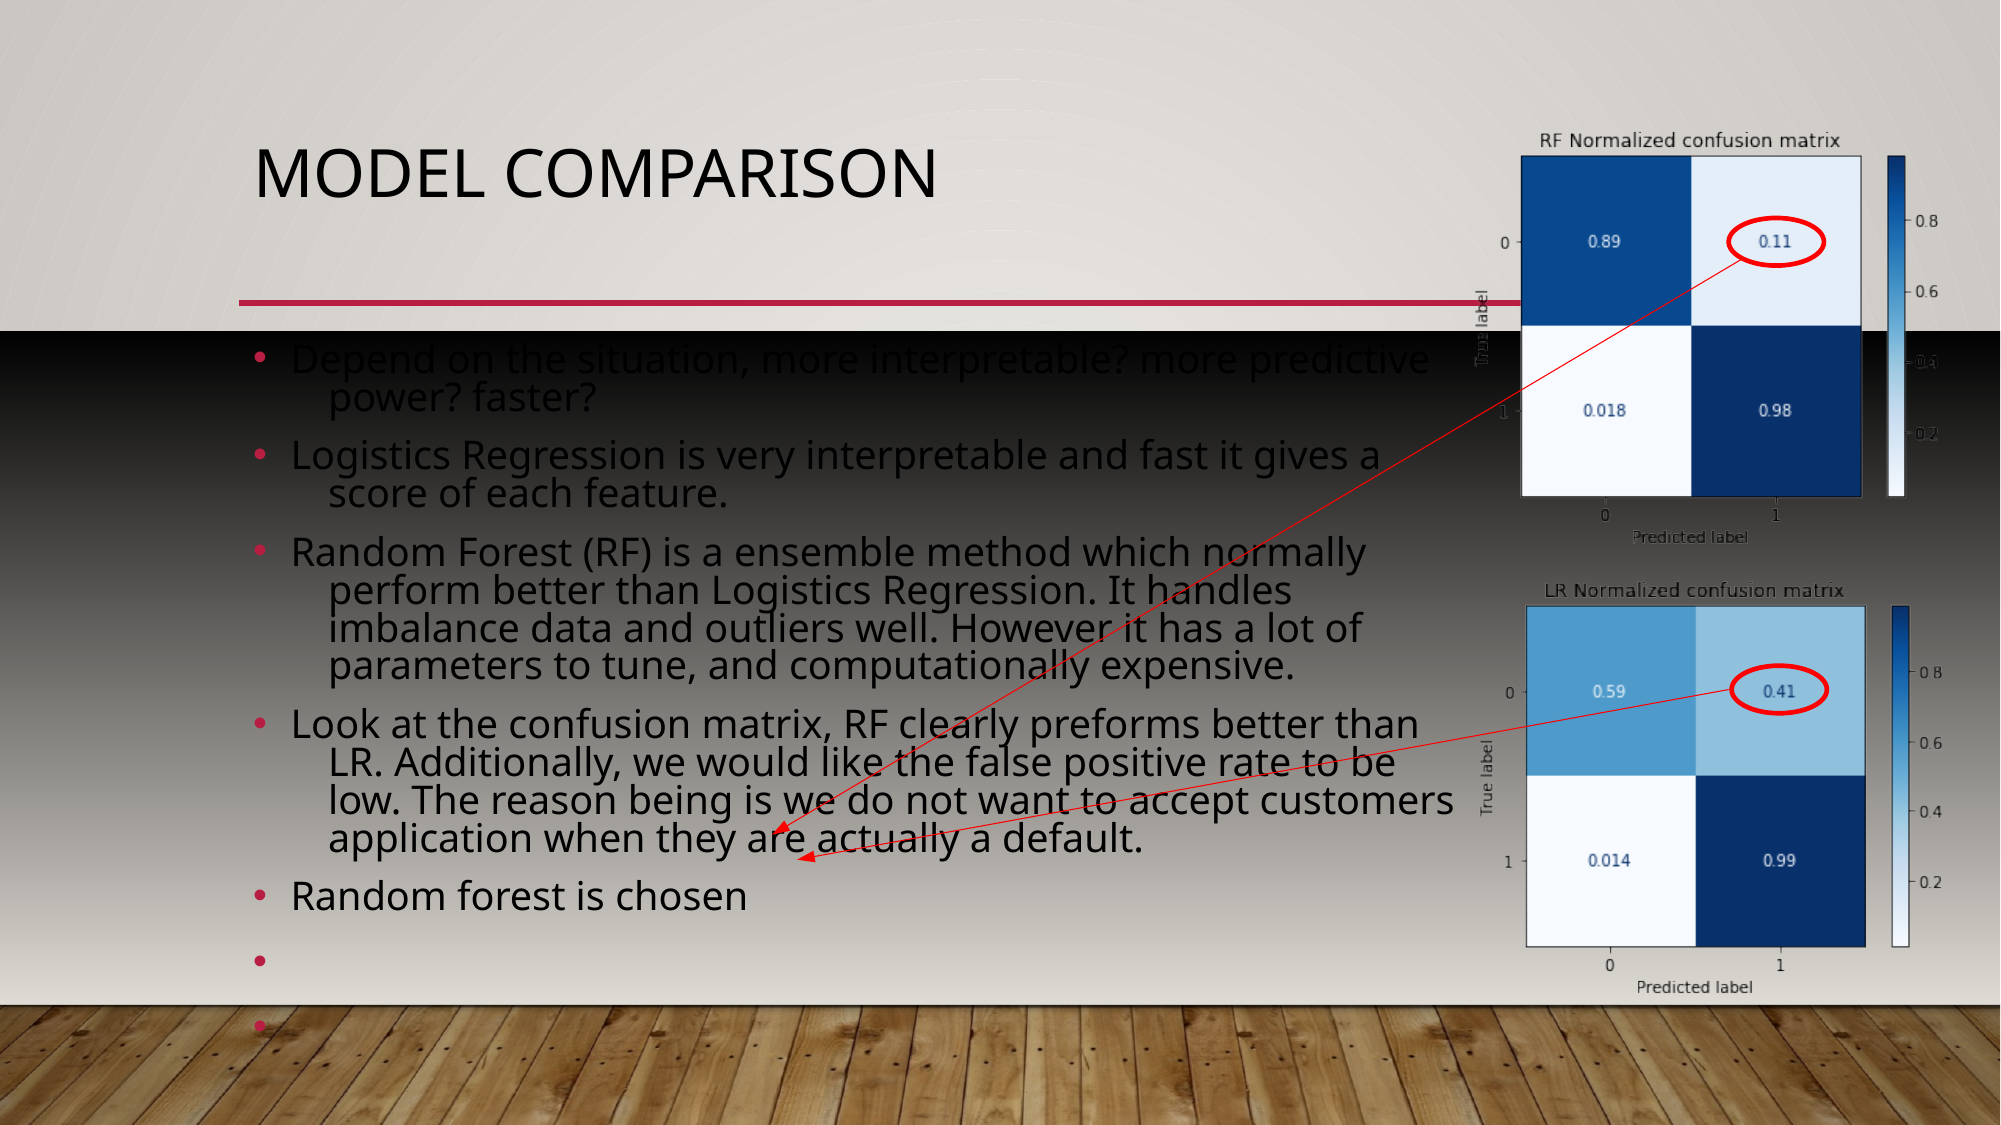

# Model comparison
Depend on the situation, more interpretable? more predictive power? faster?
Logistics Regression is very interpretable and fast it gives a score of each feature.
Random Forest (RF) is a ensemble method which normally perform better than Logistics Regression. It handles imbalance data and outliers well. However it has a lot of parameters to tune, and computationally expensive.
Look at the confusion matrix, RF clearly preforms better than LR. Additionally, we would like the false positive rate to be low. The reason being is we do not want to accept customers application when they are actually a default.
Random forest is chosen